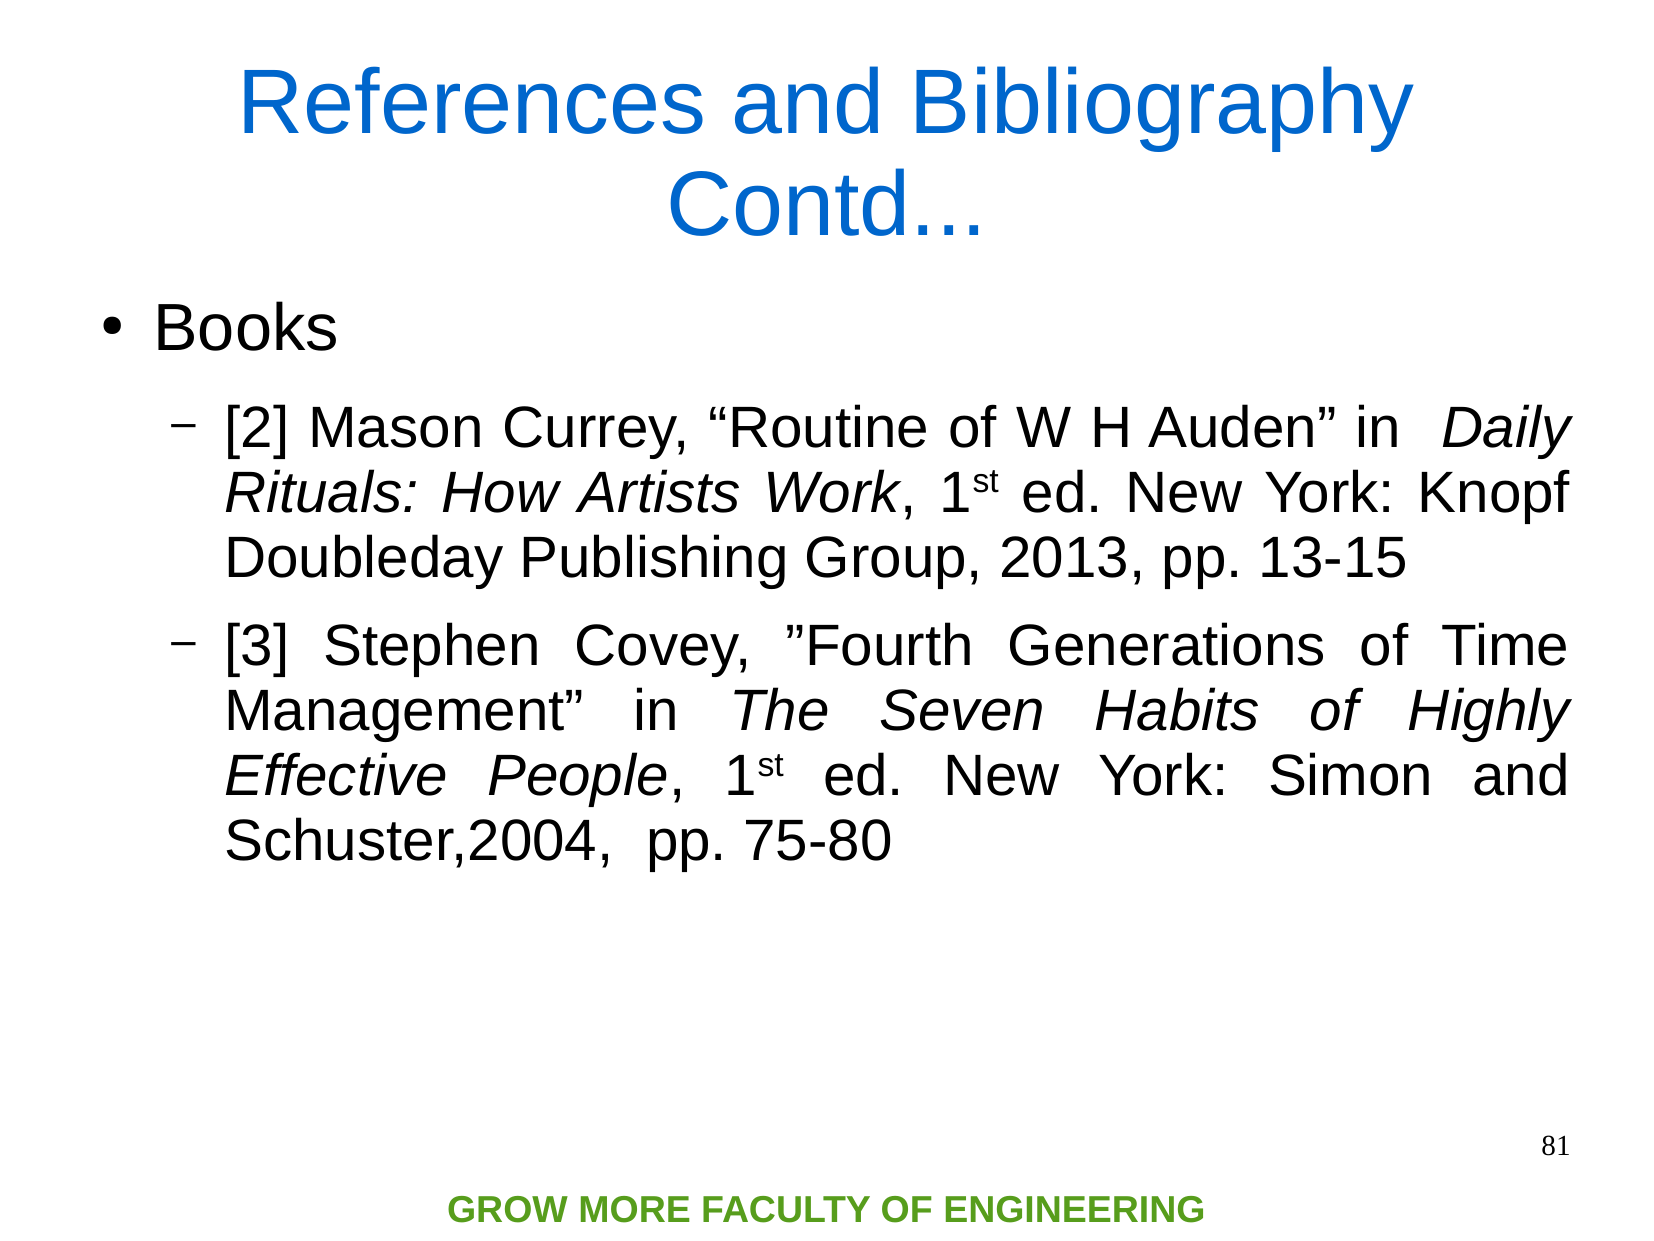

# References and Bibliography Contd...
Books
[2] Mason Currey, “Routine of W H Auden” in Daily Rituals: How Artists Work, 1st ed. New York: Knopf Doubleday Publishing Group, 2013, pp. 13-15
[3] Stephen Covey, ”Fourth Generations of Time Management” in The Seven Habits of Highly Effective People, 1st ed. New York: Simon and Schuster,2004, pp. 75-80
81